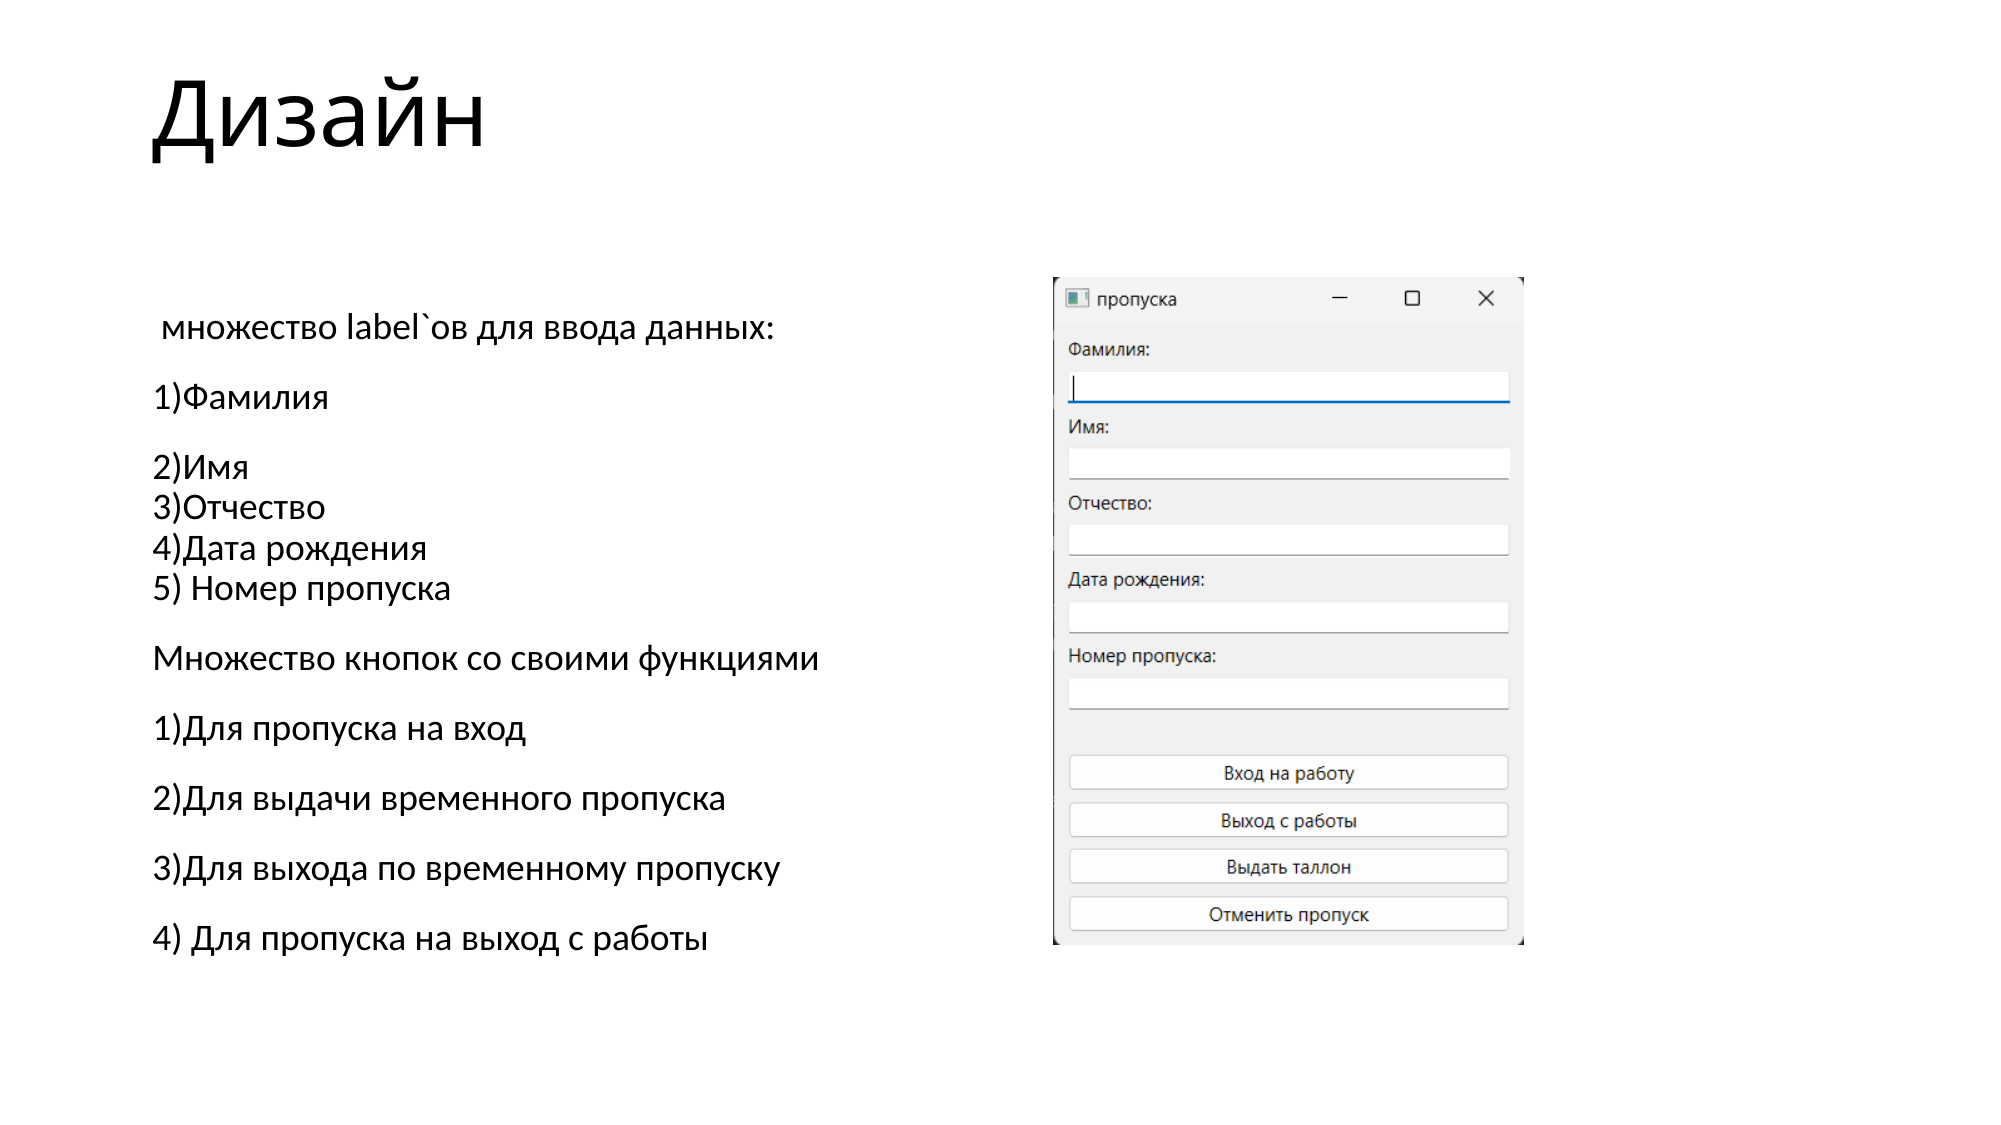

# Дизайн
 множество label`ов для ввода данных:
1)Фамилия
2)Имя
3)Отчество
4)Дата рождения
5) Номер пропуска
Множество кнопок со своими функциями
1)Для пропуска на вход
2)Для выдачи временного пропуска
3)Для выхода по временному пропуску
4) Для пропуска на выход с работы